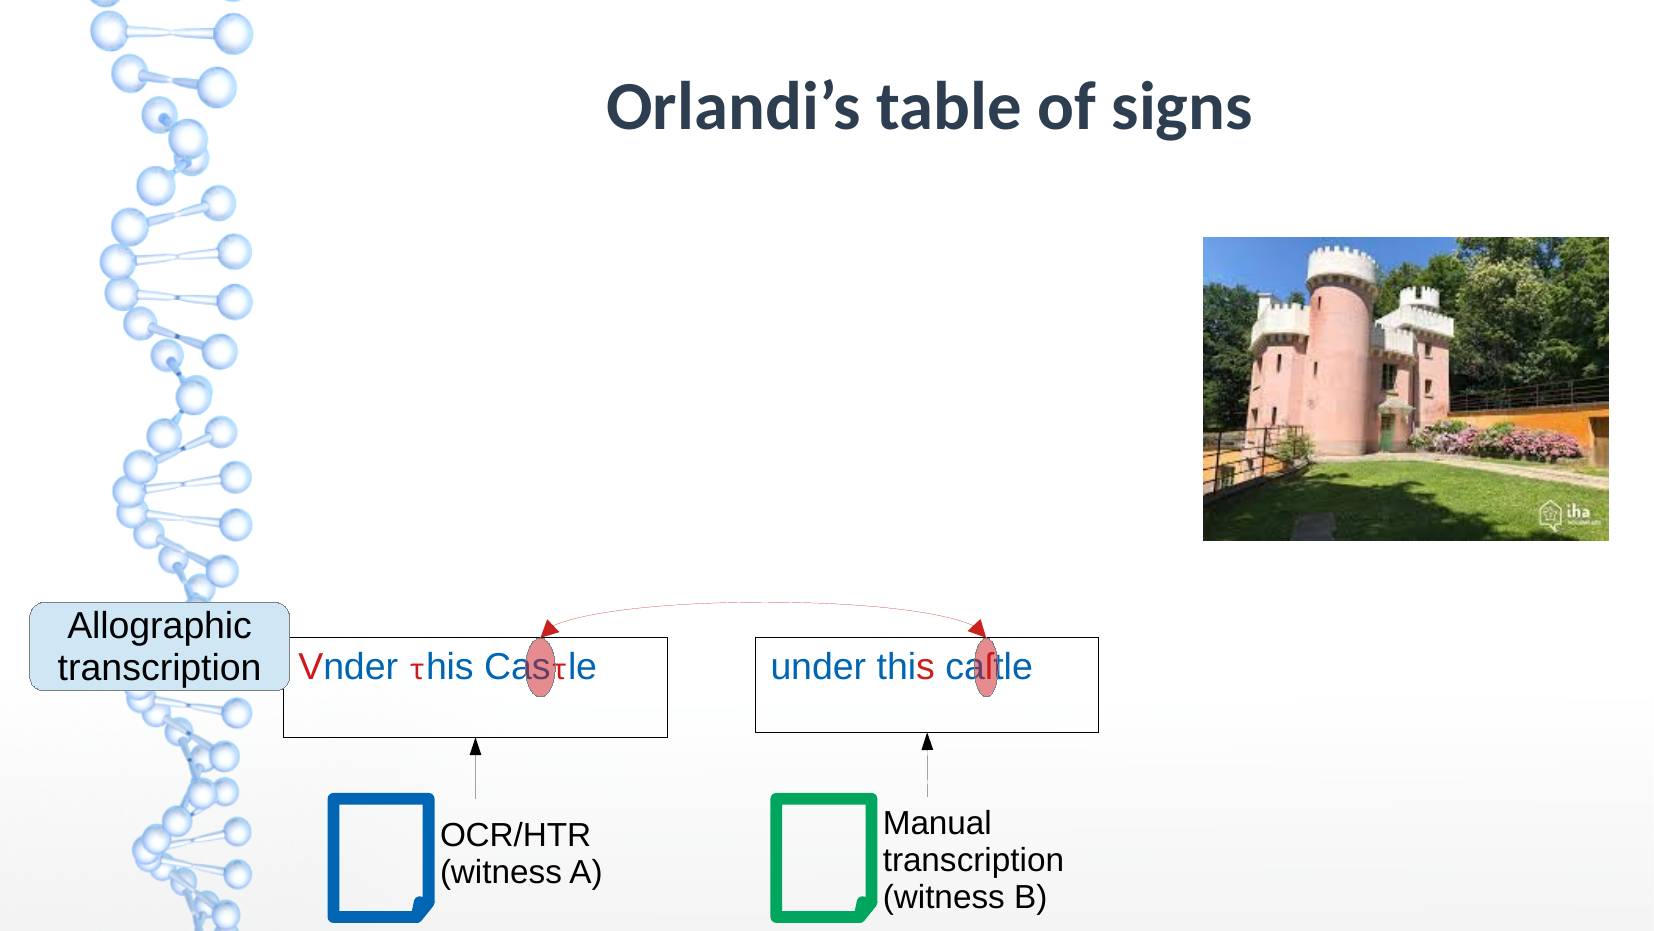

# Orlandi’s table of signs
Allographic
transcription
Vnder τhis Casτle
under this caſtle
Manual
transcription
(witness B)
OCR/HTR
(witness A)